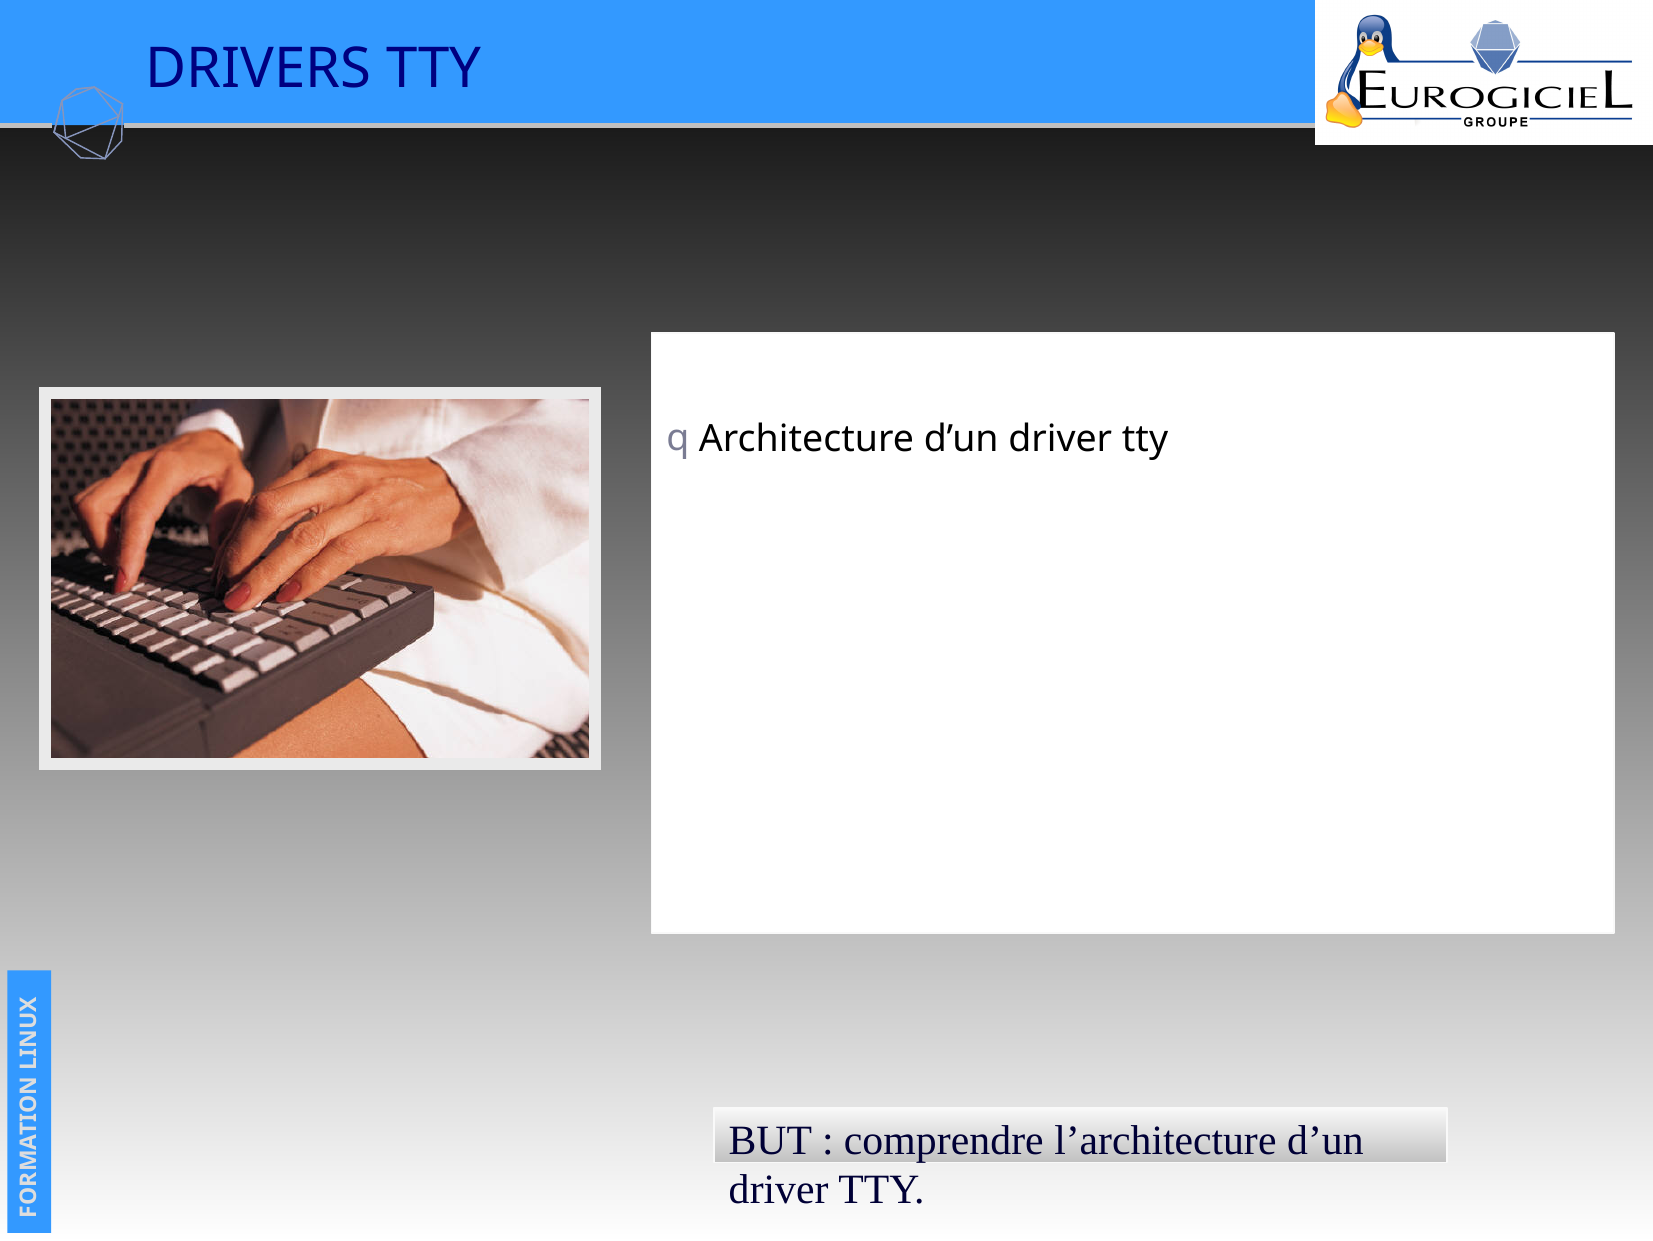

# DRIVERS TTY
 Architecture d’un driver tty
BUT : comprendre l’architecture d’un driver TTY.